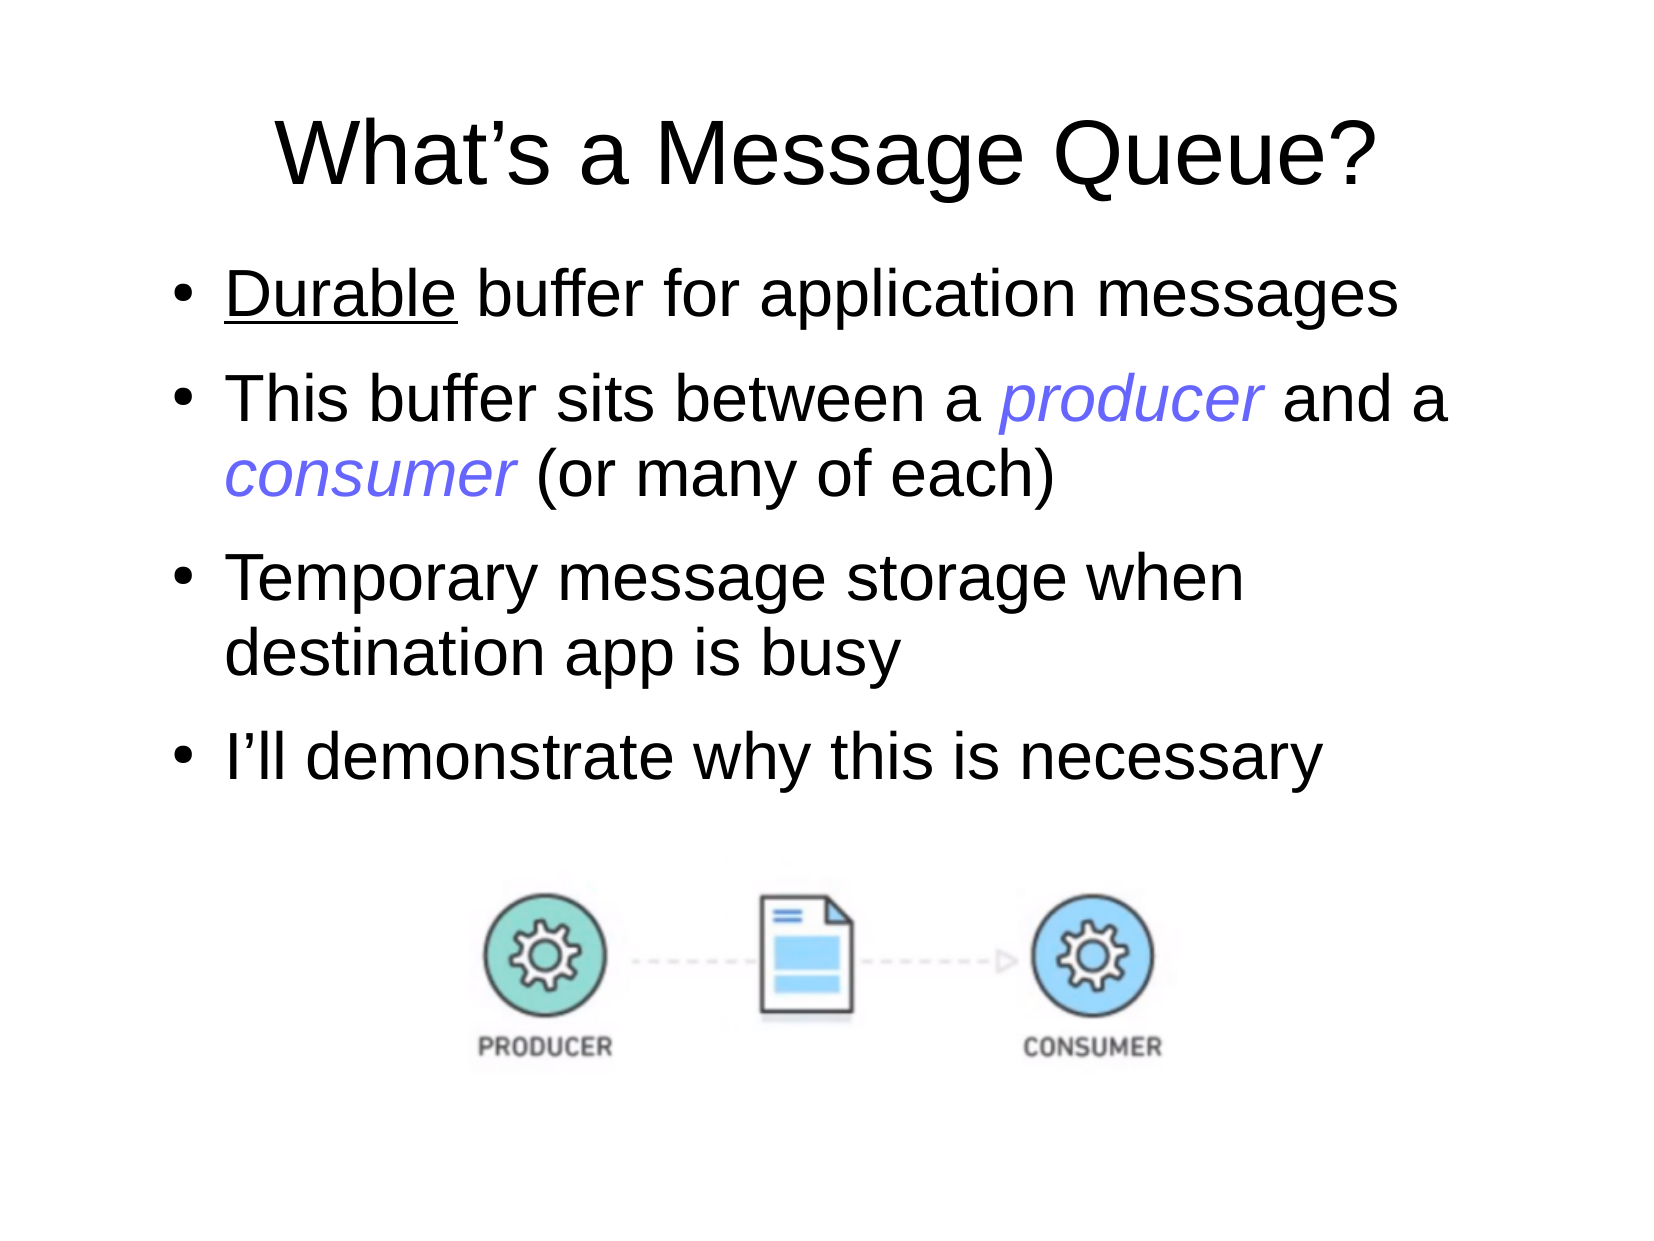

# What’s a Message Queue?
Durable buffer for application messages
This buffer sits between a producer and a consumer (or many of each)
Temporary message storage when destination app is busy
I’ll demonstrate why this is necessary